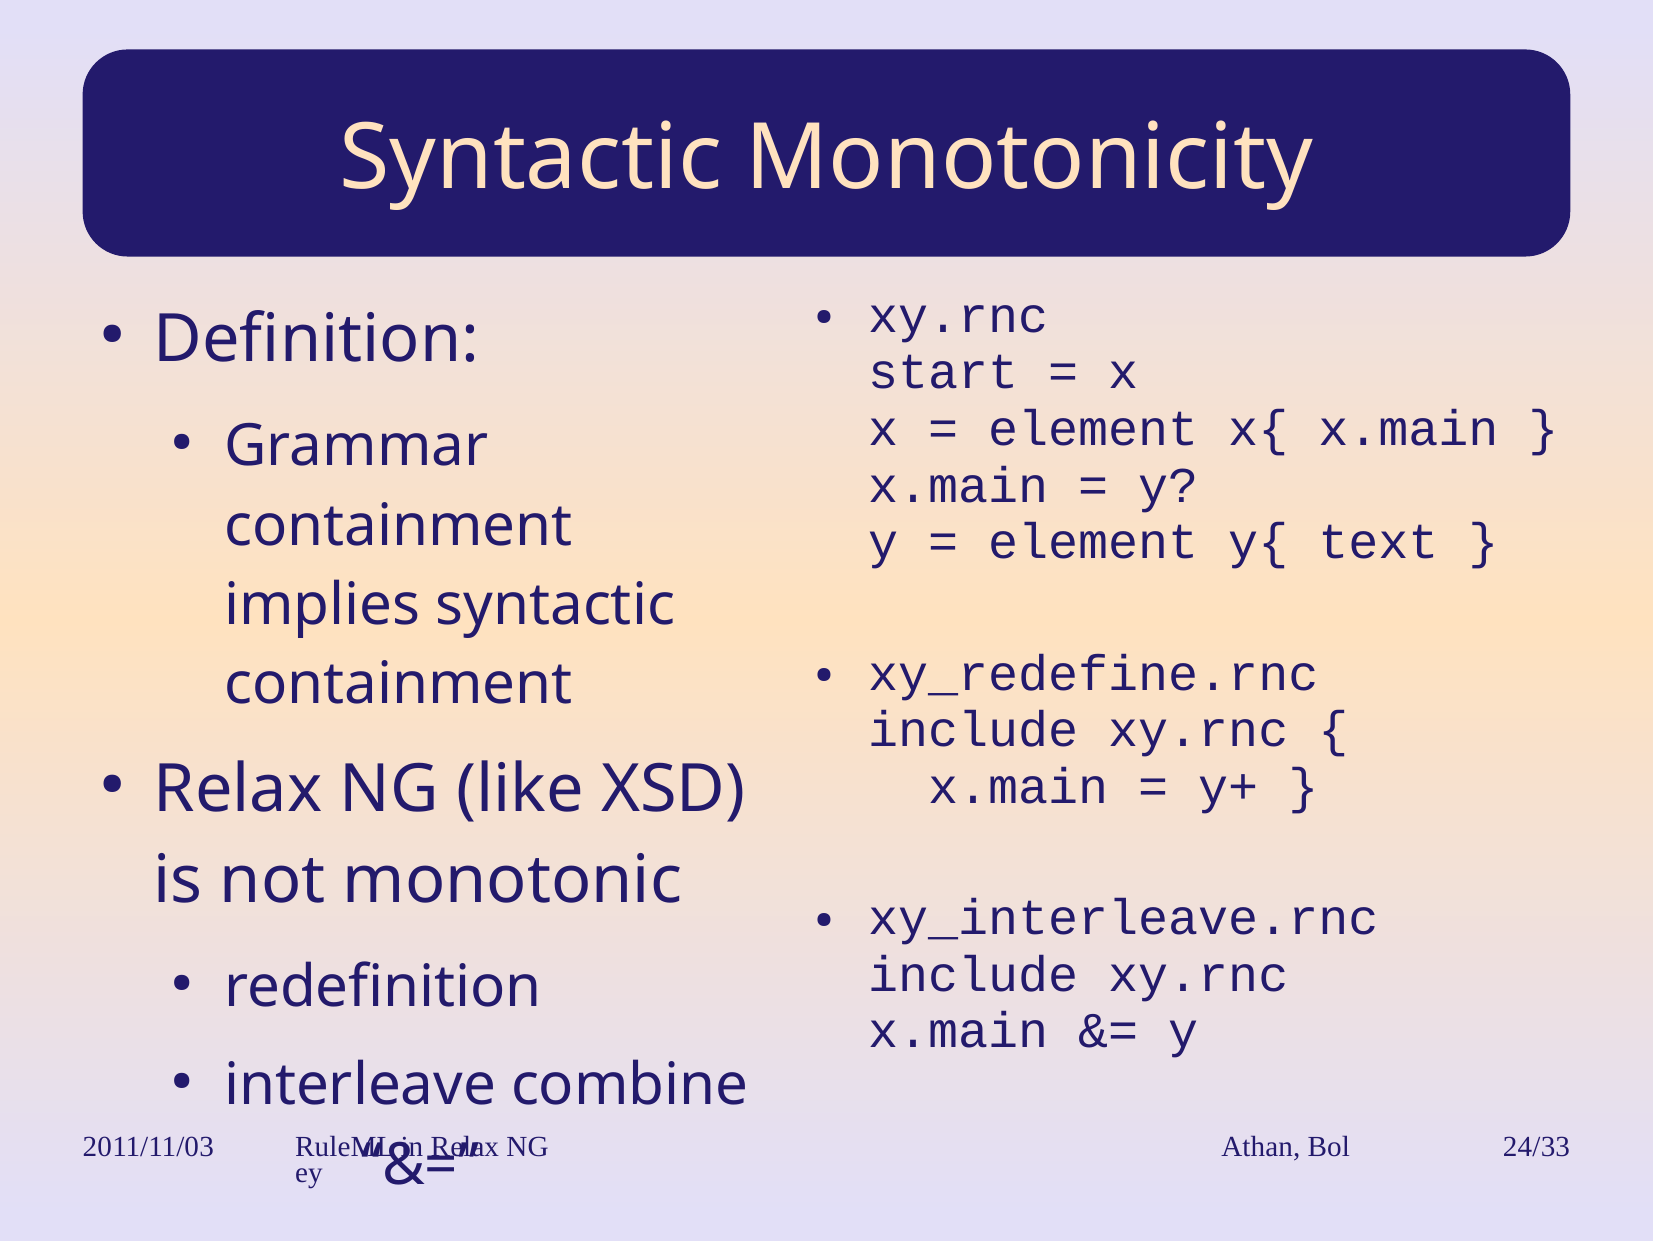

# Syntactic Monotonicity
Definition:
Grammar containment implies syntactic containment
Relax NG (like XSD) is not monotonic
redefinition
interleave combine
 “&=”
xy.rnc
start = x
x = element x{ x.main }
x.main = y?
y = element y{ text }
xy_redefine.rnc
include xy.rnc {
 x.main = y+ }
xy_interleave.rnc
include xy.rnc
x.main &= y
2011/11/03
RuleML in Relax NG Athan, Boley
24